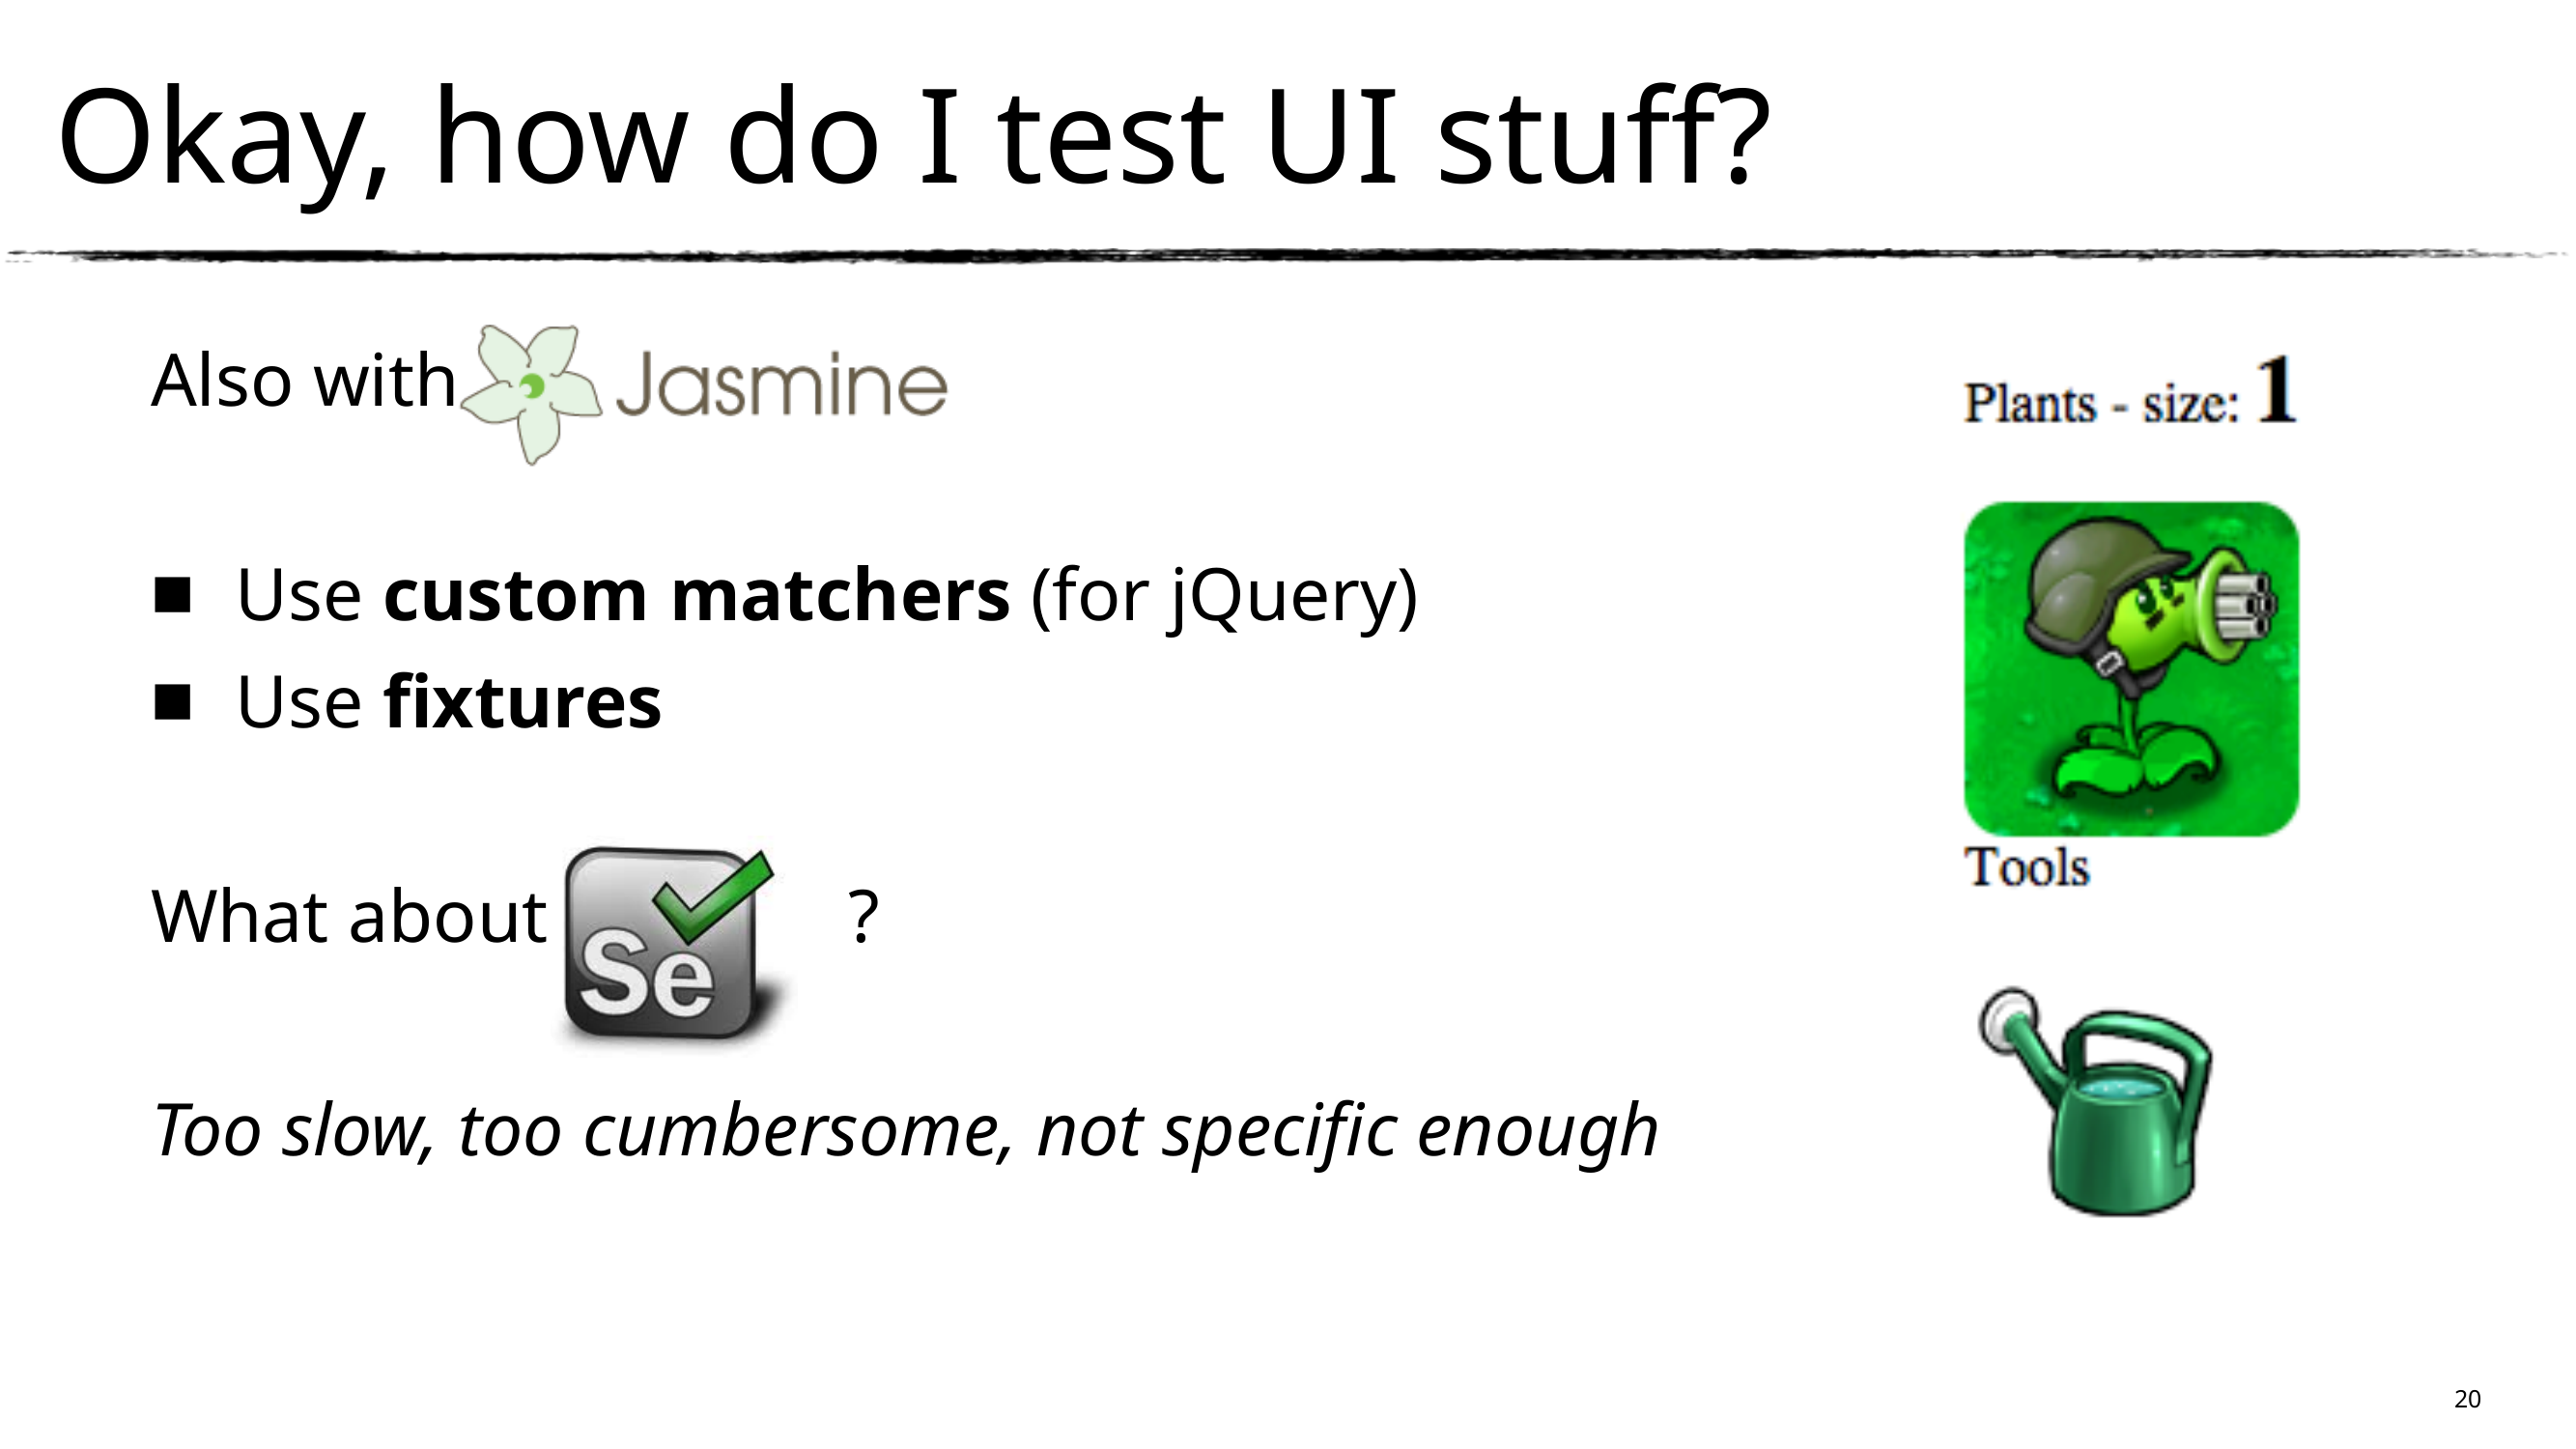

Okay, how do I test UI stuff?
Also with
Use custom matchers (for jQuery)
Use fixtures
What about ?
Too slow, too cumbersome, not specific enough